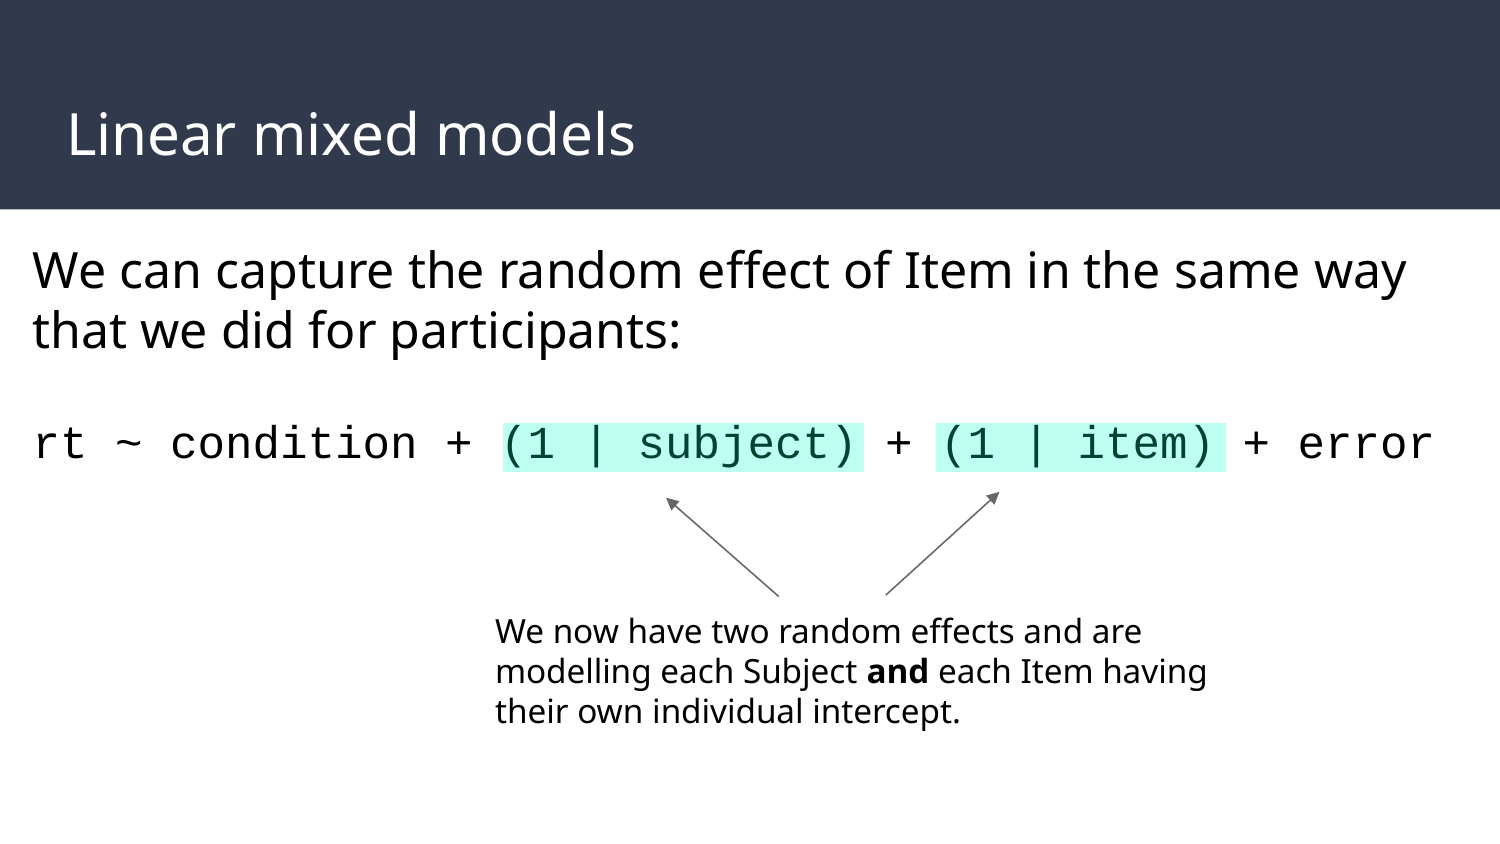

# Linear mixed models
We can capture the random effect of Item in the same way that we did for participants:
rt ~ condition + (1 | subject) + (1 | item) + error
We now have two random effects and are modelling each Subject and each Item having their own individual intercept.